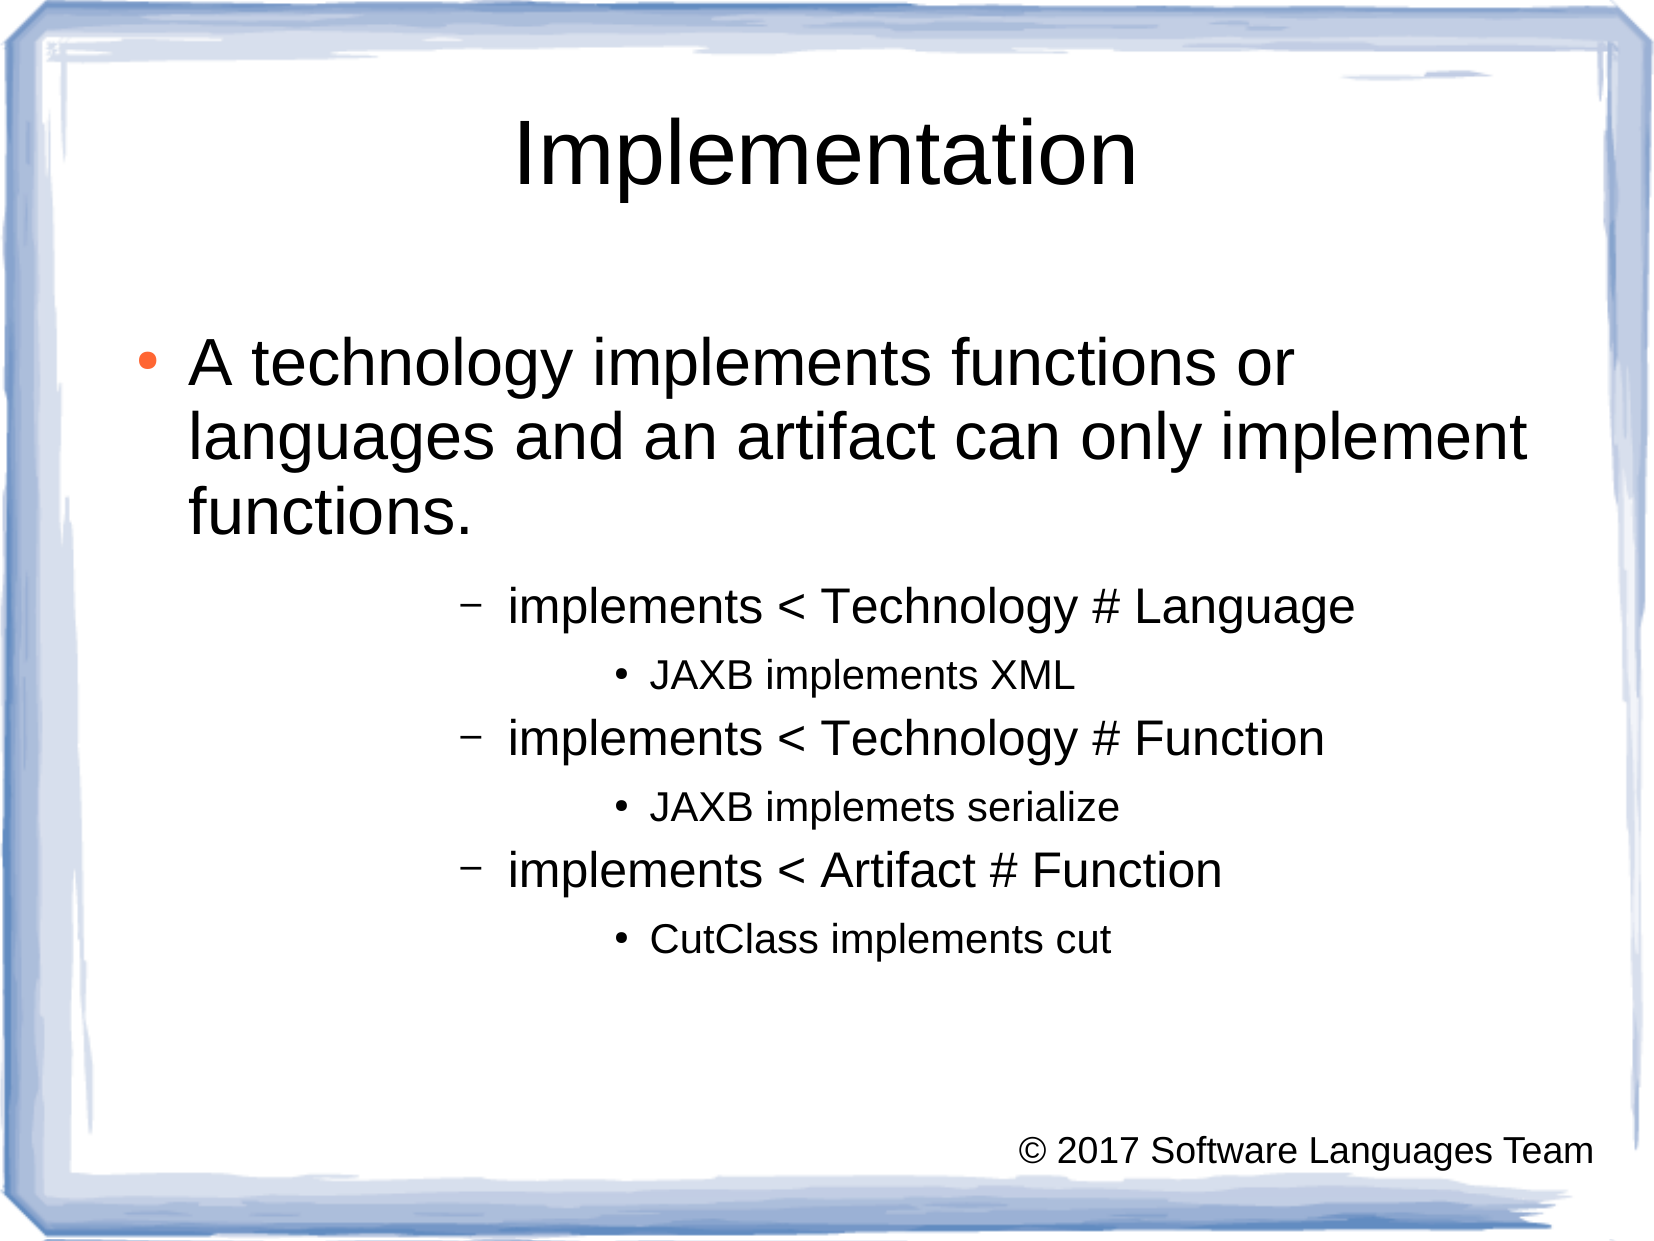

# Implementation
A technology implements functions or languages and an artifact can only implement functions.
implements < Technology # Language
JAXB implements XML
implements < Technology # Function
JAXB implemets serialize
implements < Artifact # Function
CutClass implements cut
© 2017 Software Languages Team